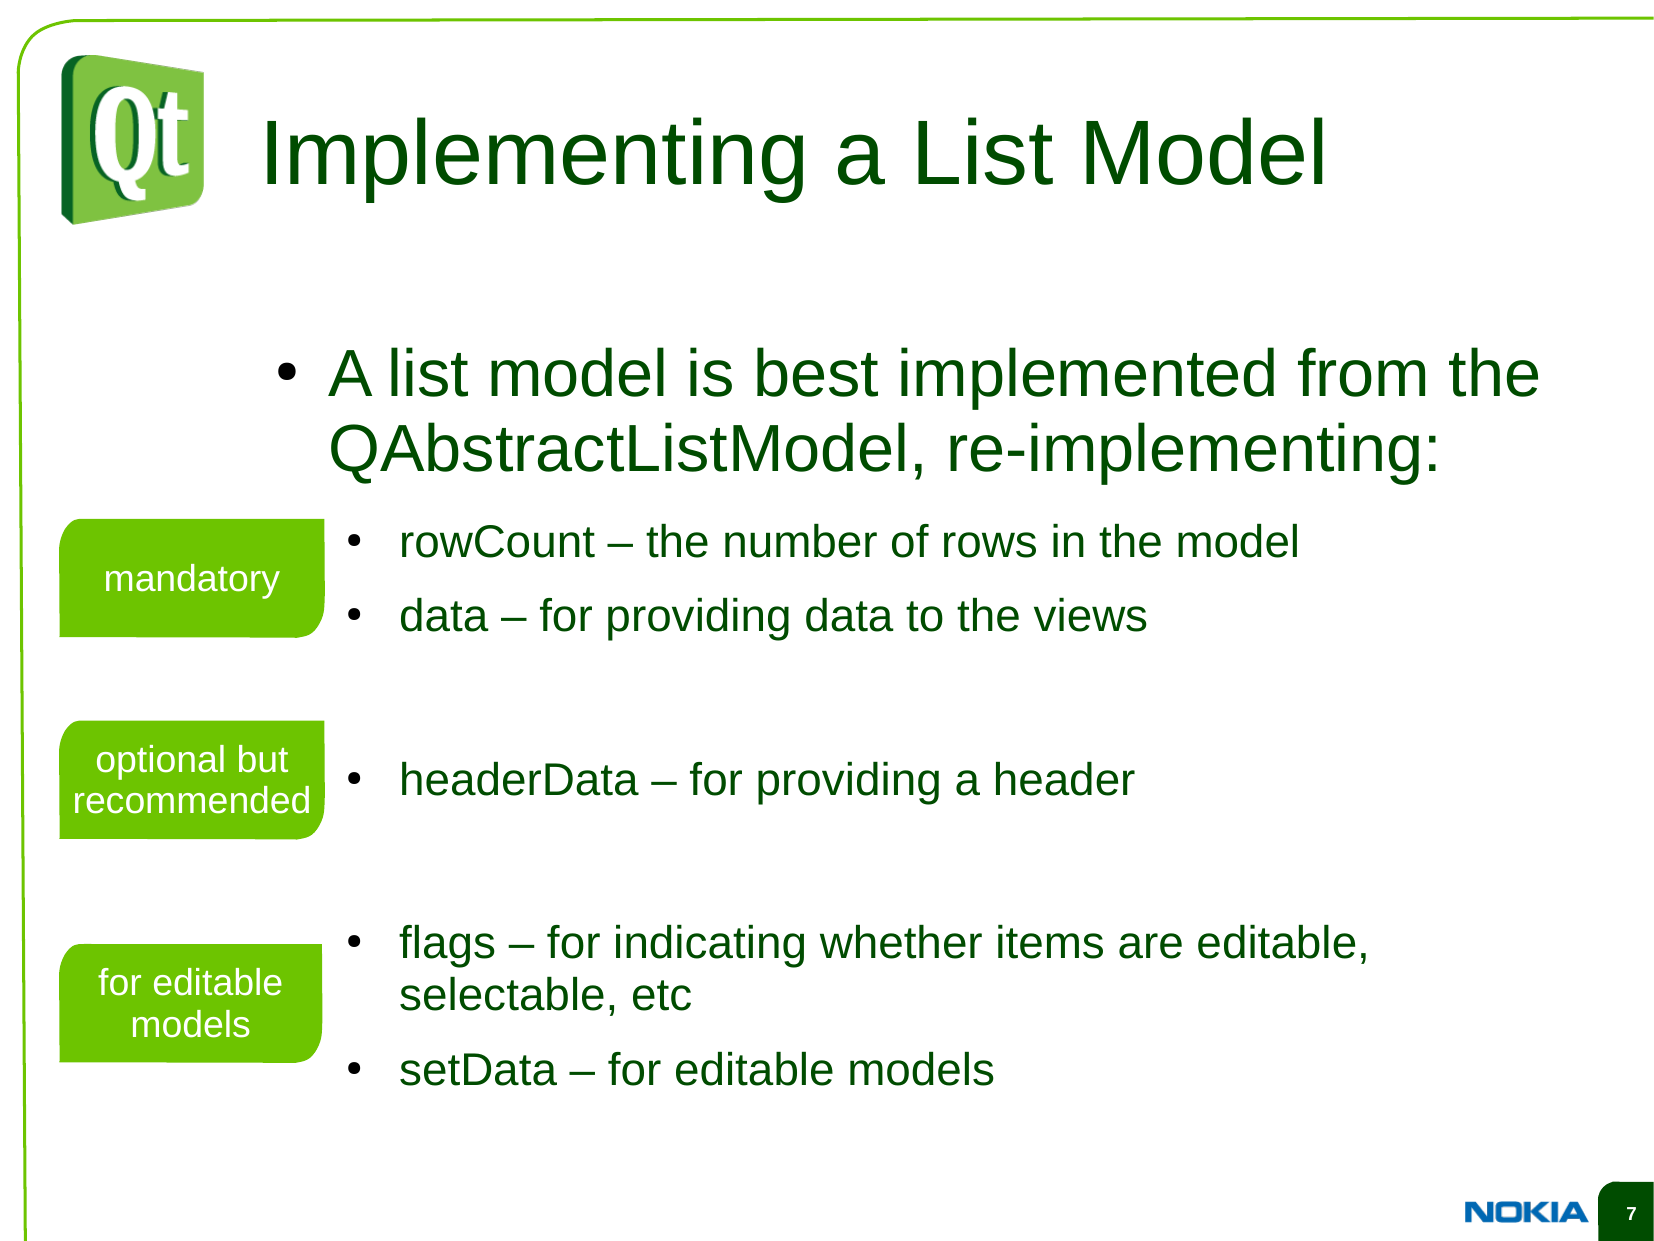

# Implementing a List Model
A list model is best implemented from the QAbstractListModel, re-implementing:
rowCount – the number of rows in the model
data – for providing data to the views
headerData – for providing a header
flags – for indicating whether items are editable, selectable, etc
setData – for editable models
mandatory
optional but
recommended
for editable
models